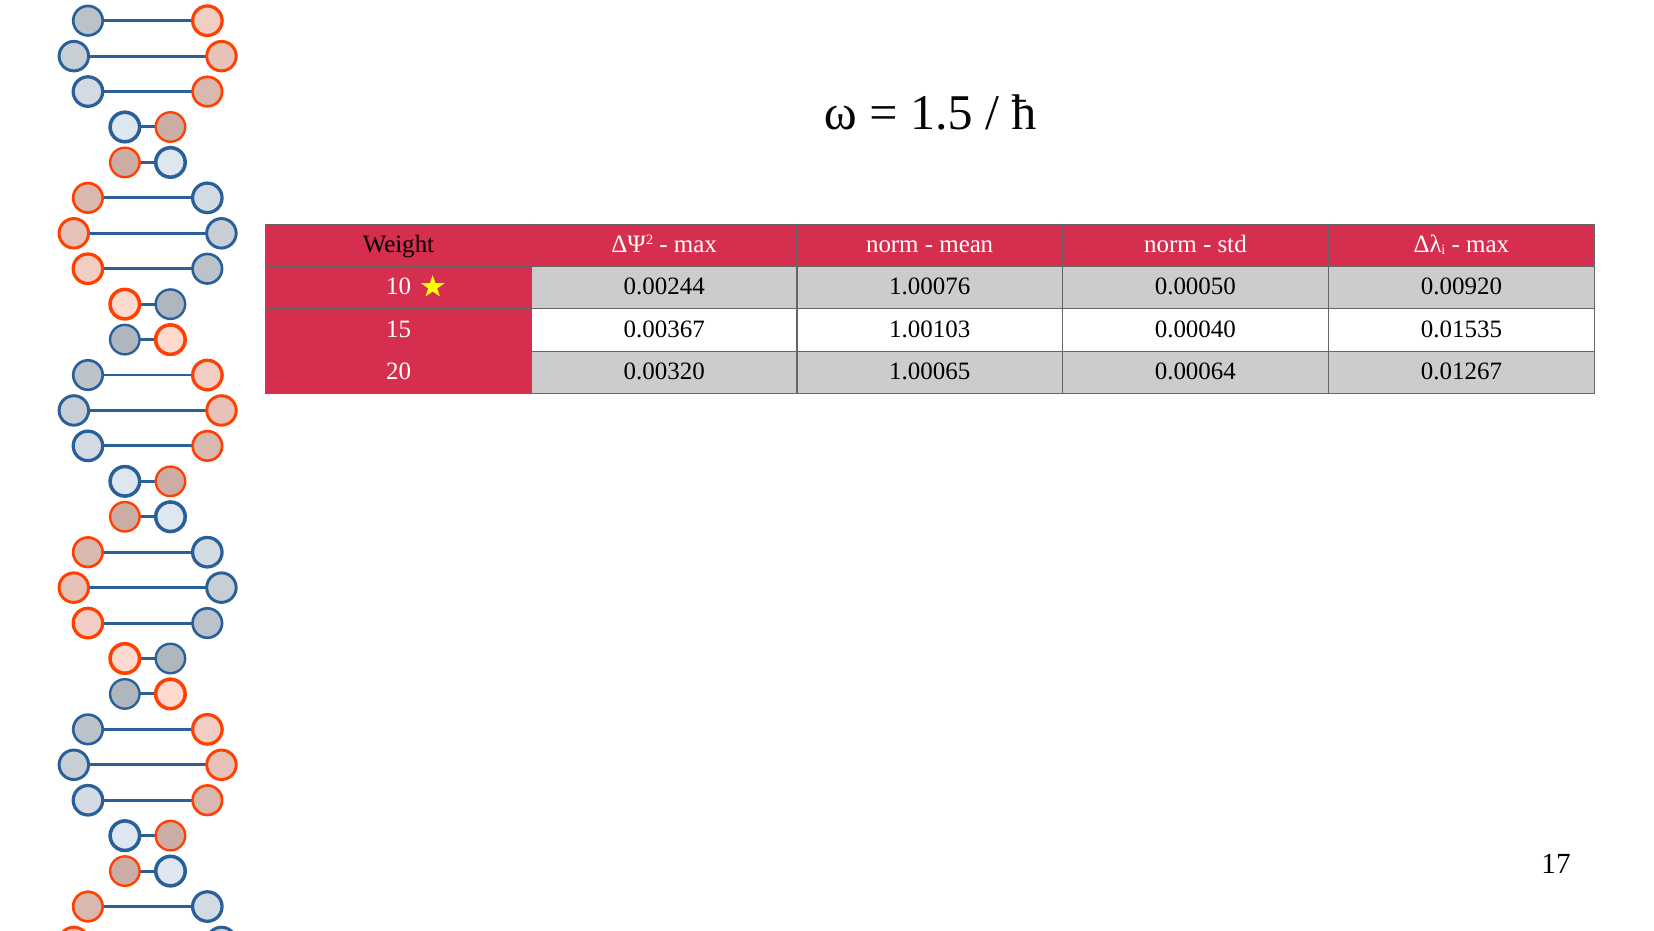

# ω = 1.5 / ħ
| Weight | ΔΨ2 - max | norm - mean | norm - std | Δλi - max |
| --- | --- | --- | --- | --- |
| 10 | 0.00244 | 1.00076 | 0.00050 | 0.00920 |
| 15 | 0.00367 | 1.00103 | 0.00040 | 0.01535 |
| 20 | 0.00320 | 1.00065 | 0.00064 | 0.01267 |
17